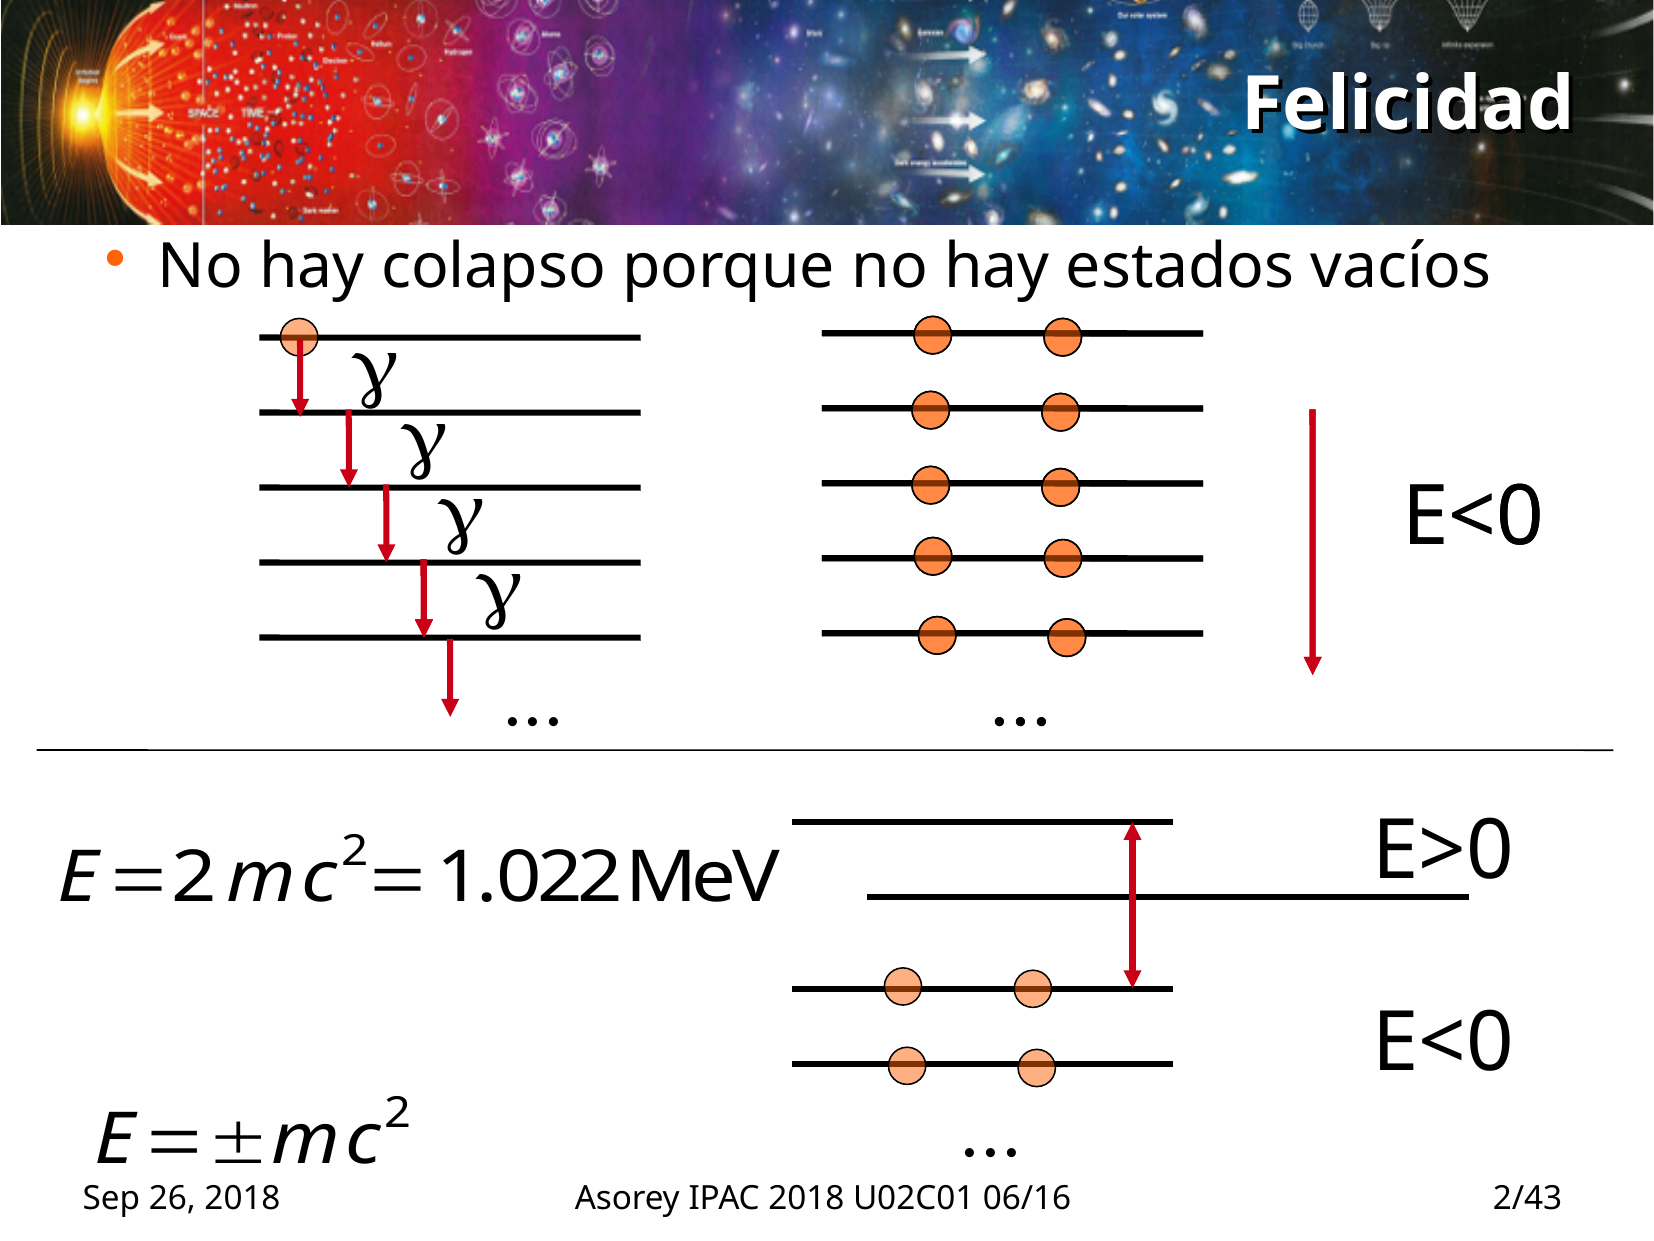

# Felicidad
No hay colapso porque no hay estados vacíos



E<0
E<0




E>0
E<0

Sep 26, 2018
Asorey IPAC 2018 U02C01 06/16
2